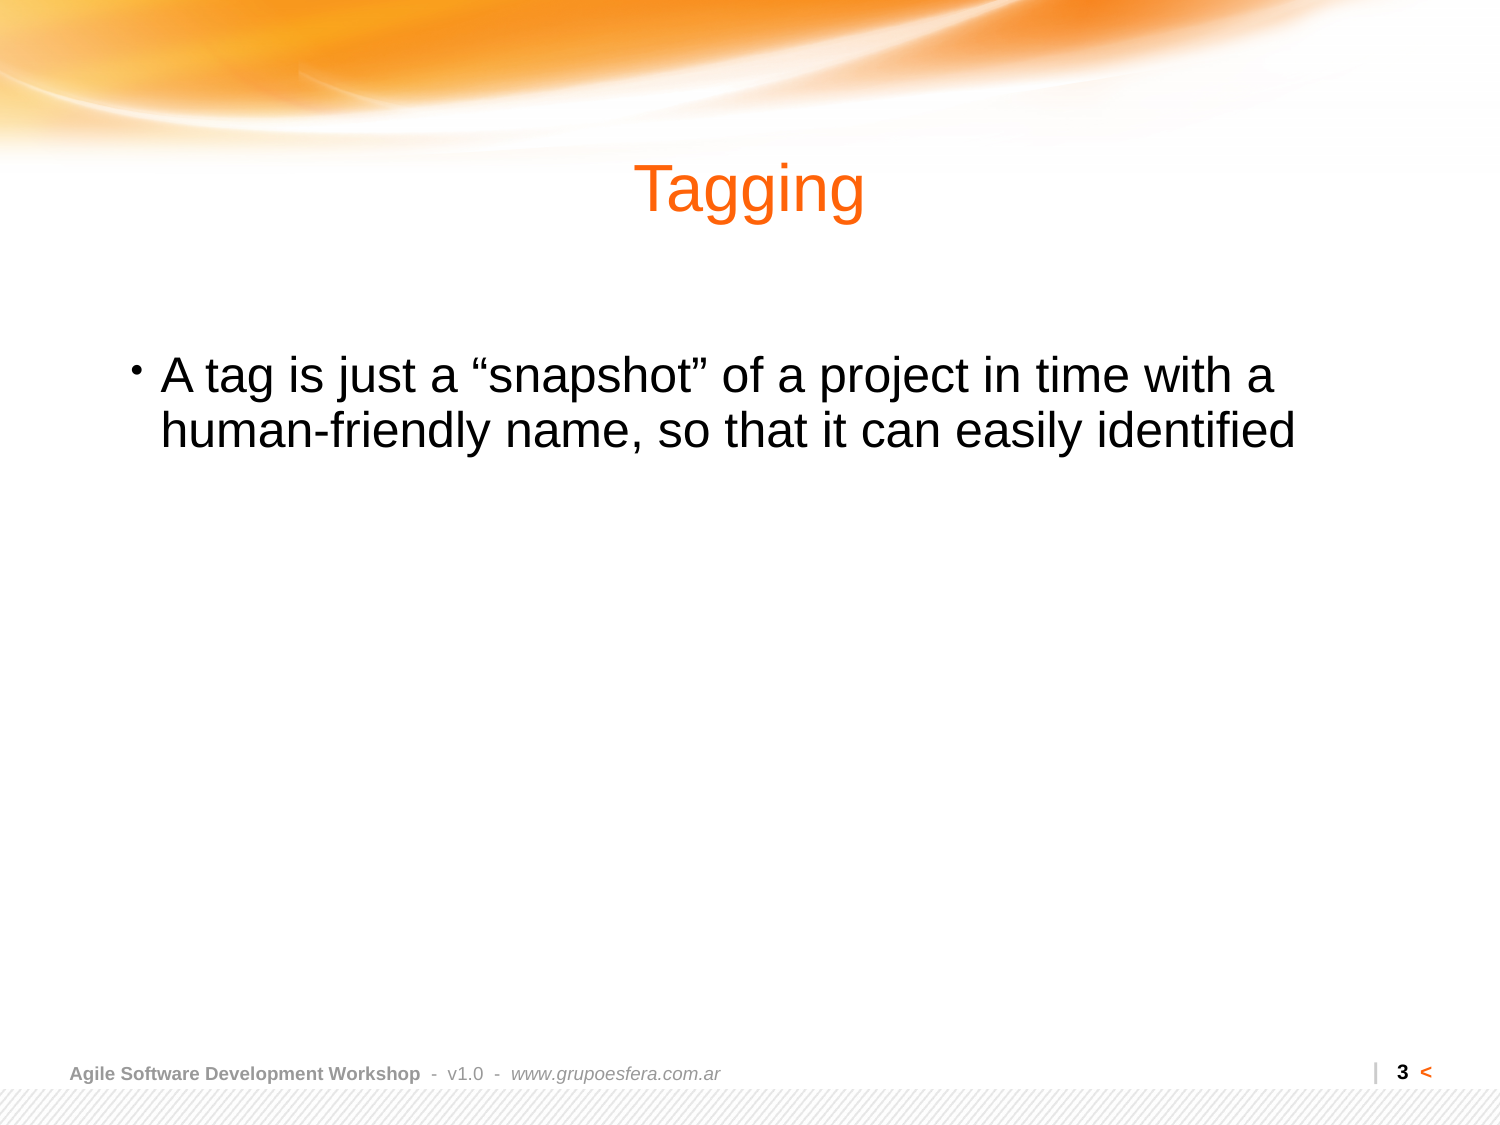

# Tagging
A tag is just a “snapshot” of a project in time with a human-friendly name, so that it can easily identified